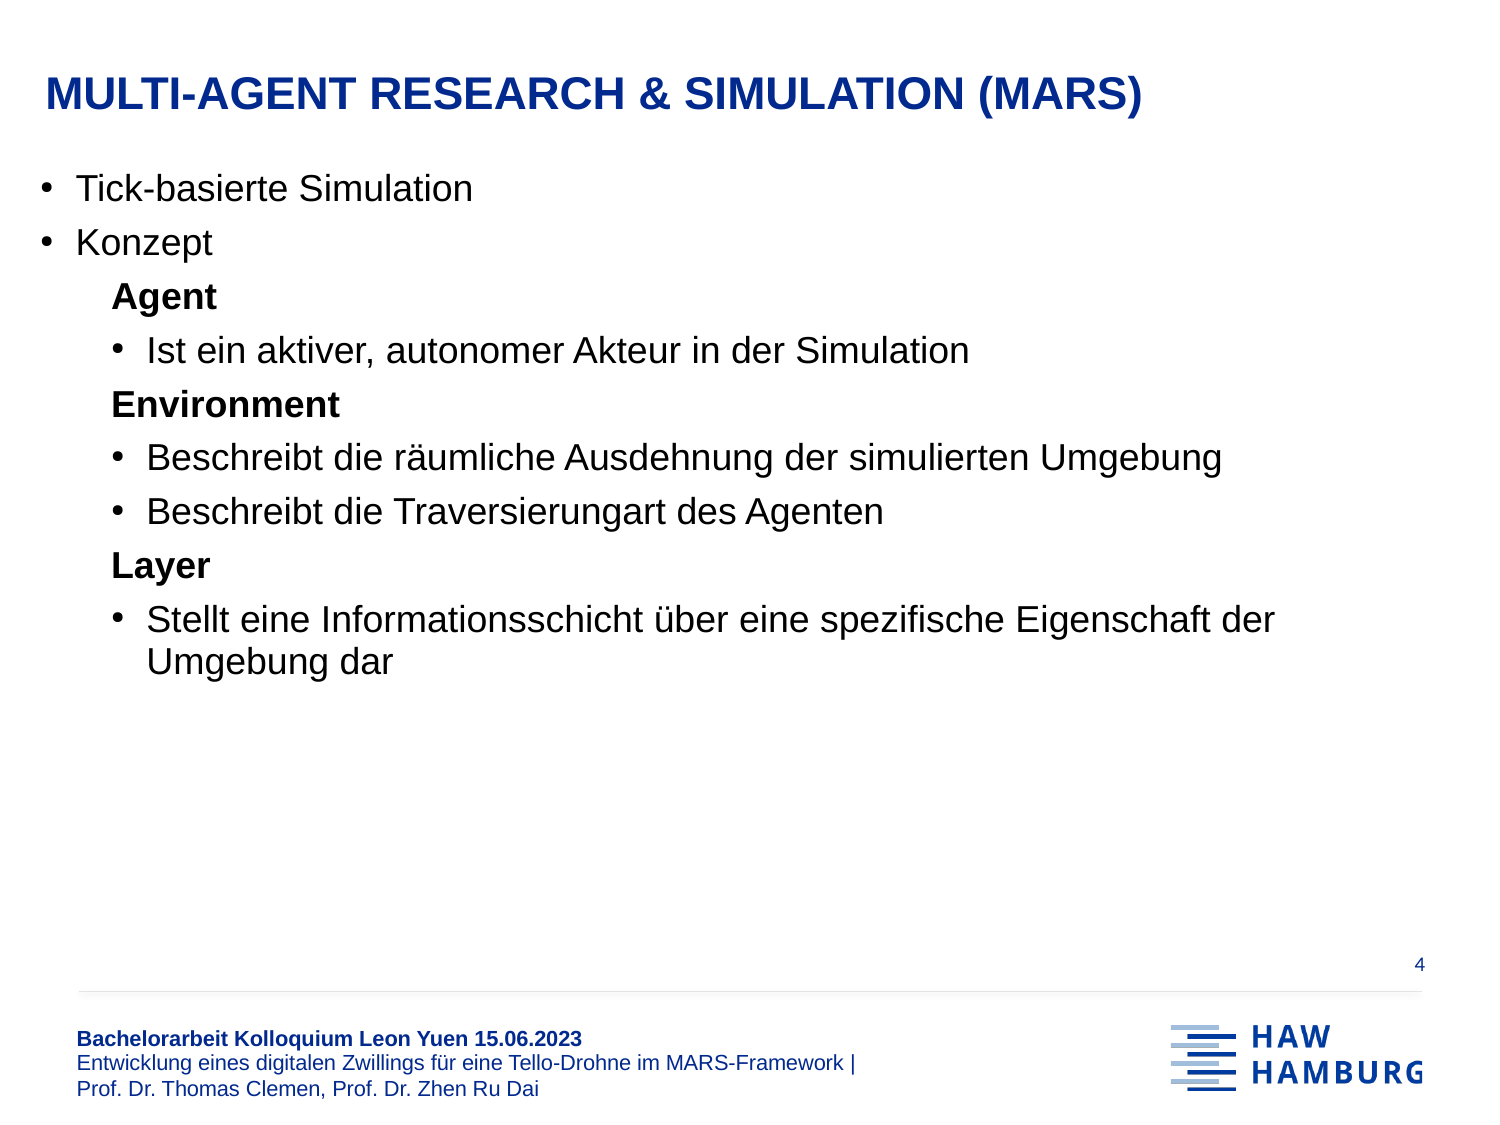

# MULTI-AGENT RESEARCH & SIMULATION (MARS)
Tick-basierte Simulation
Konzept
Agent
Ist ein aktiver, autonomer Akteur in der Simulation
Environment
Beschreibt die räumliche Ausdehnung der simulierten Umgebung
Beschreibt die Traversierungart des Agenten
Layer
Stellt eine Informationsschicht über eine spezifische Eigenschaft der Umgebung dar
4